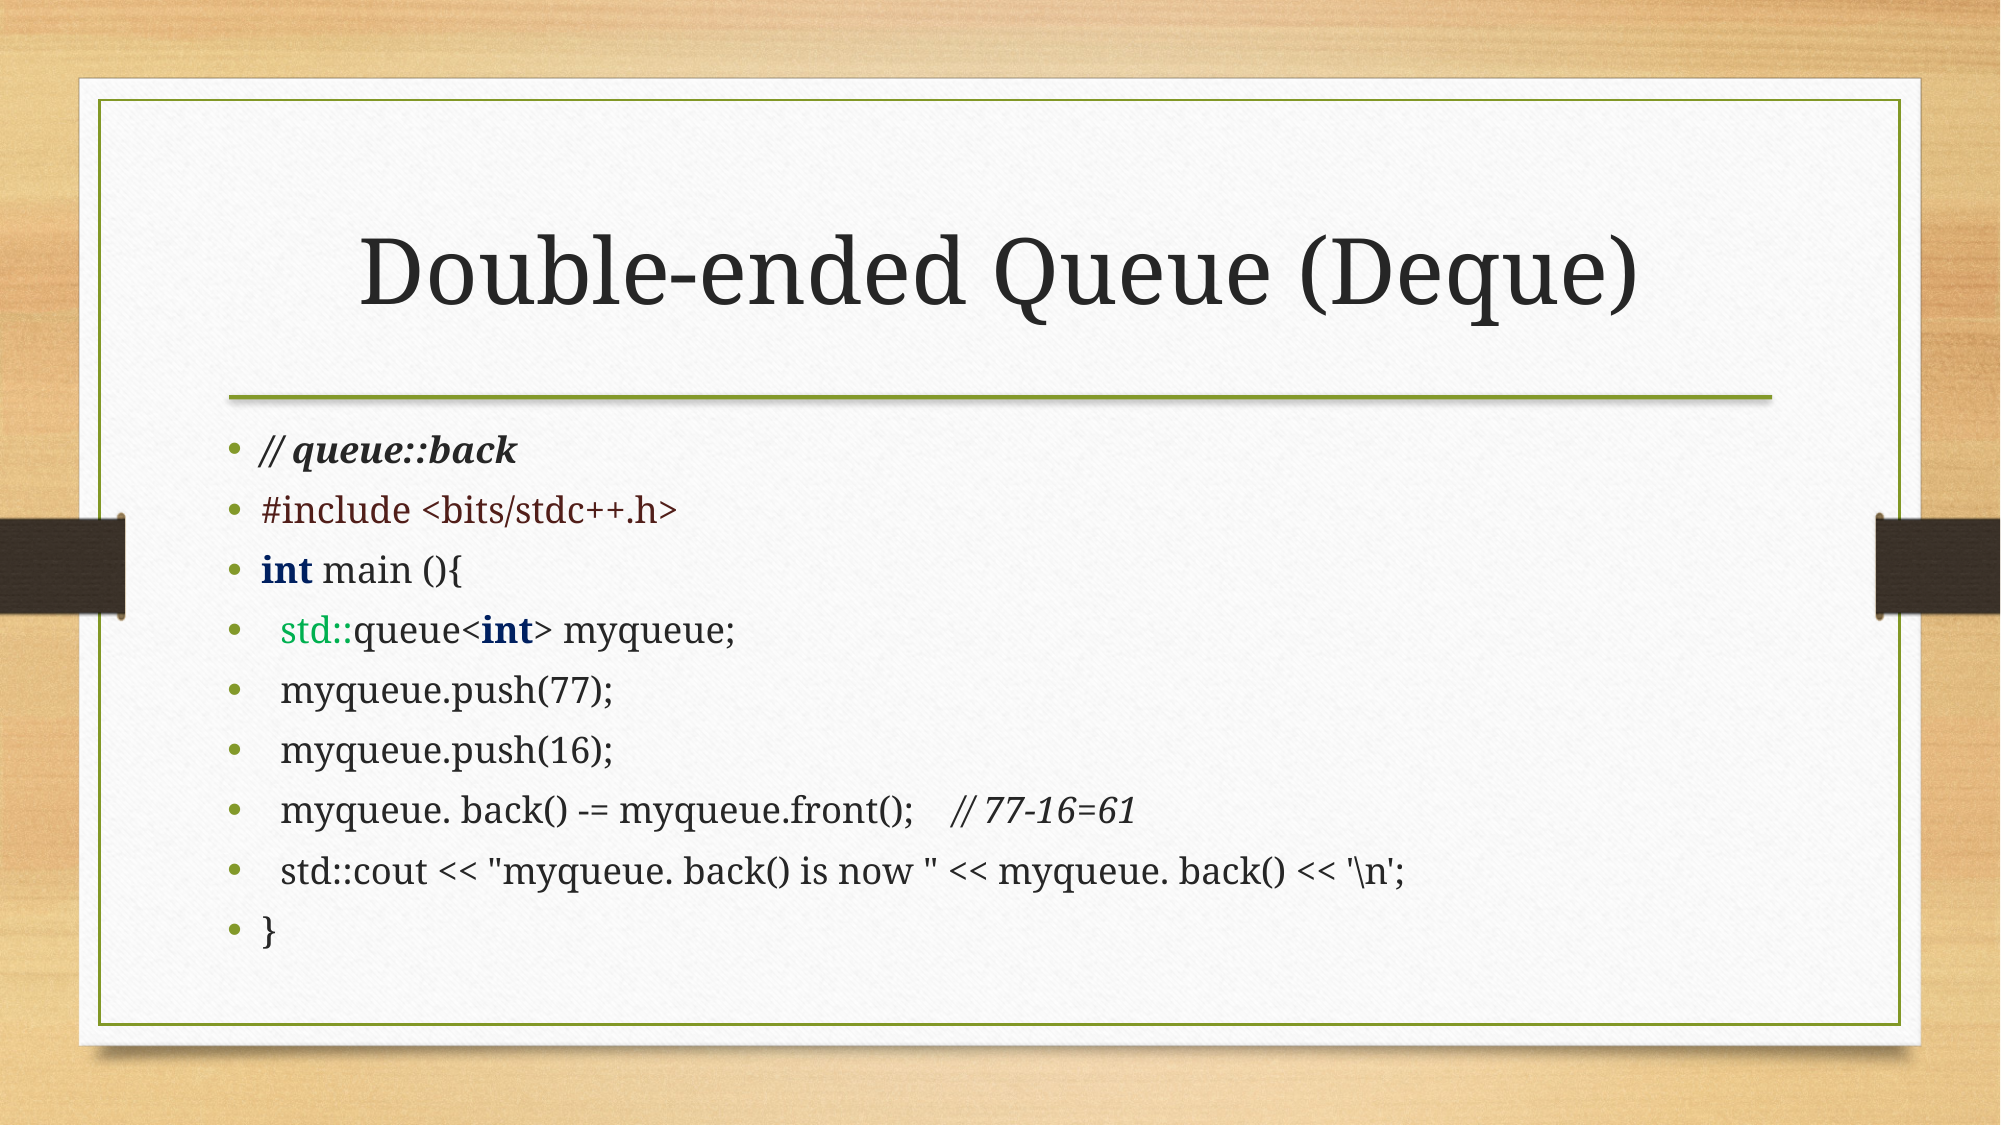

Double-ended Queue (Deque)
// queue::back
#include <bits/stdc++.h>
int main (){
 std::queue<int> myqueue;
 myqueue.push(77);
 myqueue.push(16);
 myqueue. back() -= myqueue.front(); // 77-16=61
 std::cout << "myqueue. back() is now " << myqueue. back() << '\n';
}